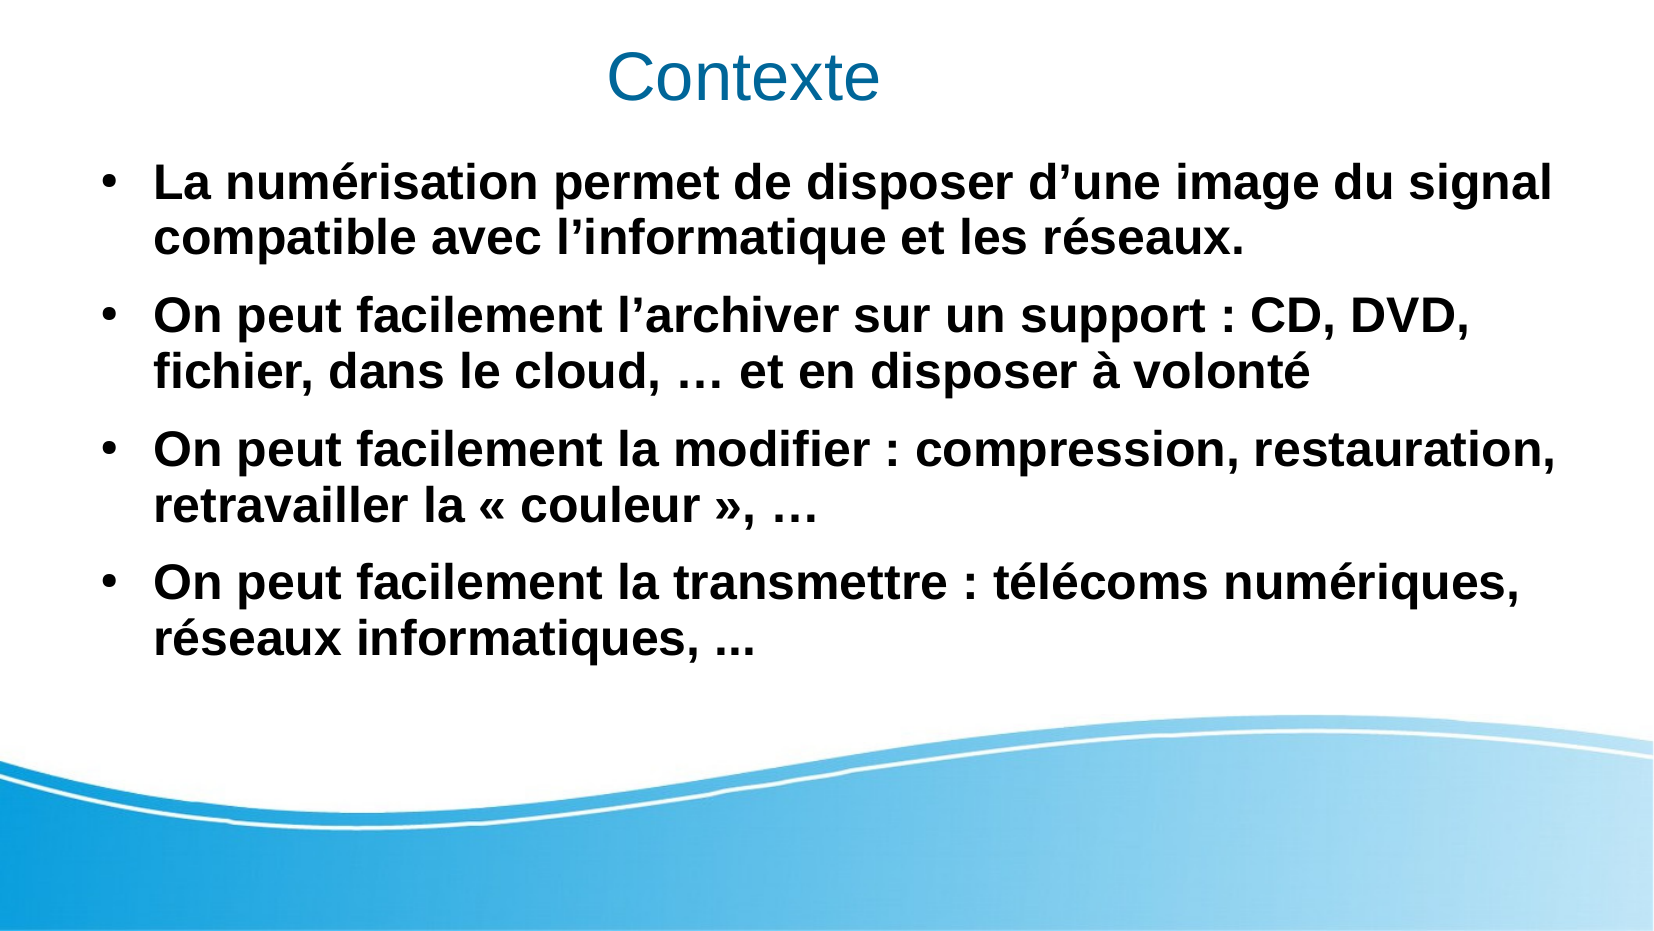

# Contexte
La numérisation permet de disposer d’une image du signal compatible avec l’informatique et les réseaux.
On peut facilement l’archiver sur un support : CD, DVD, fichier, dans le cloud, … et en disposer à volonté
On peut facilement la modifier : compression, restauration, retravailler la « couleur », …
On peut facilement la transmettre : télécoms numériques, réseaux informatiques, ...